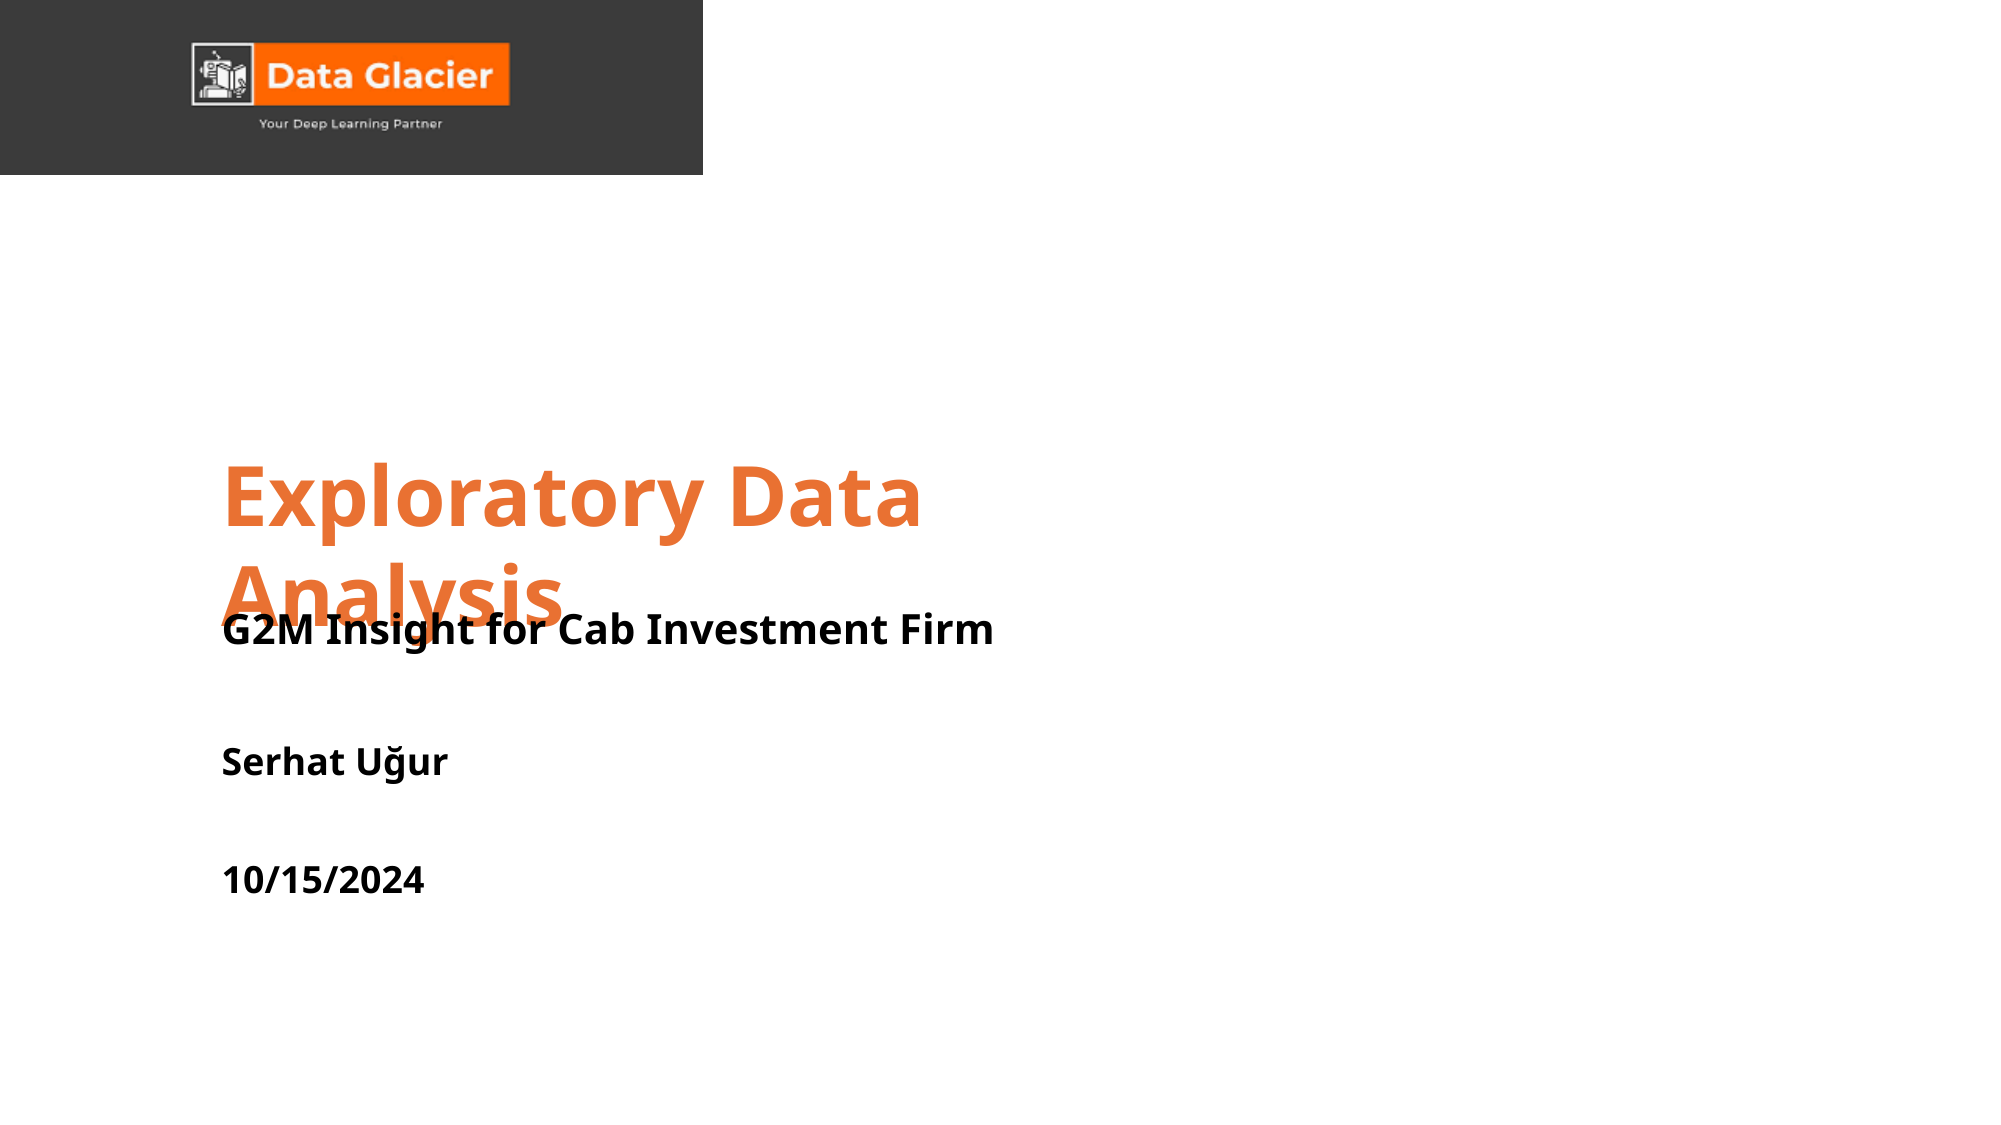

Exploratory Data Analysis
G2M Insight for Cab Investment Firm
Serhat Uğur
10/15/2024